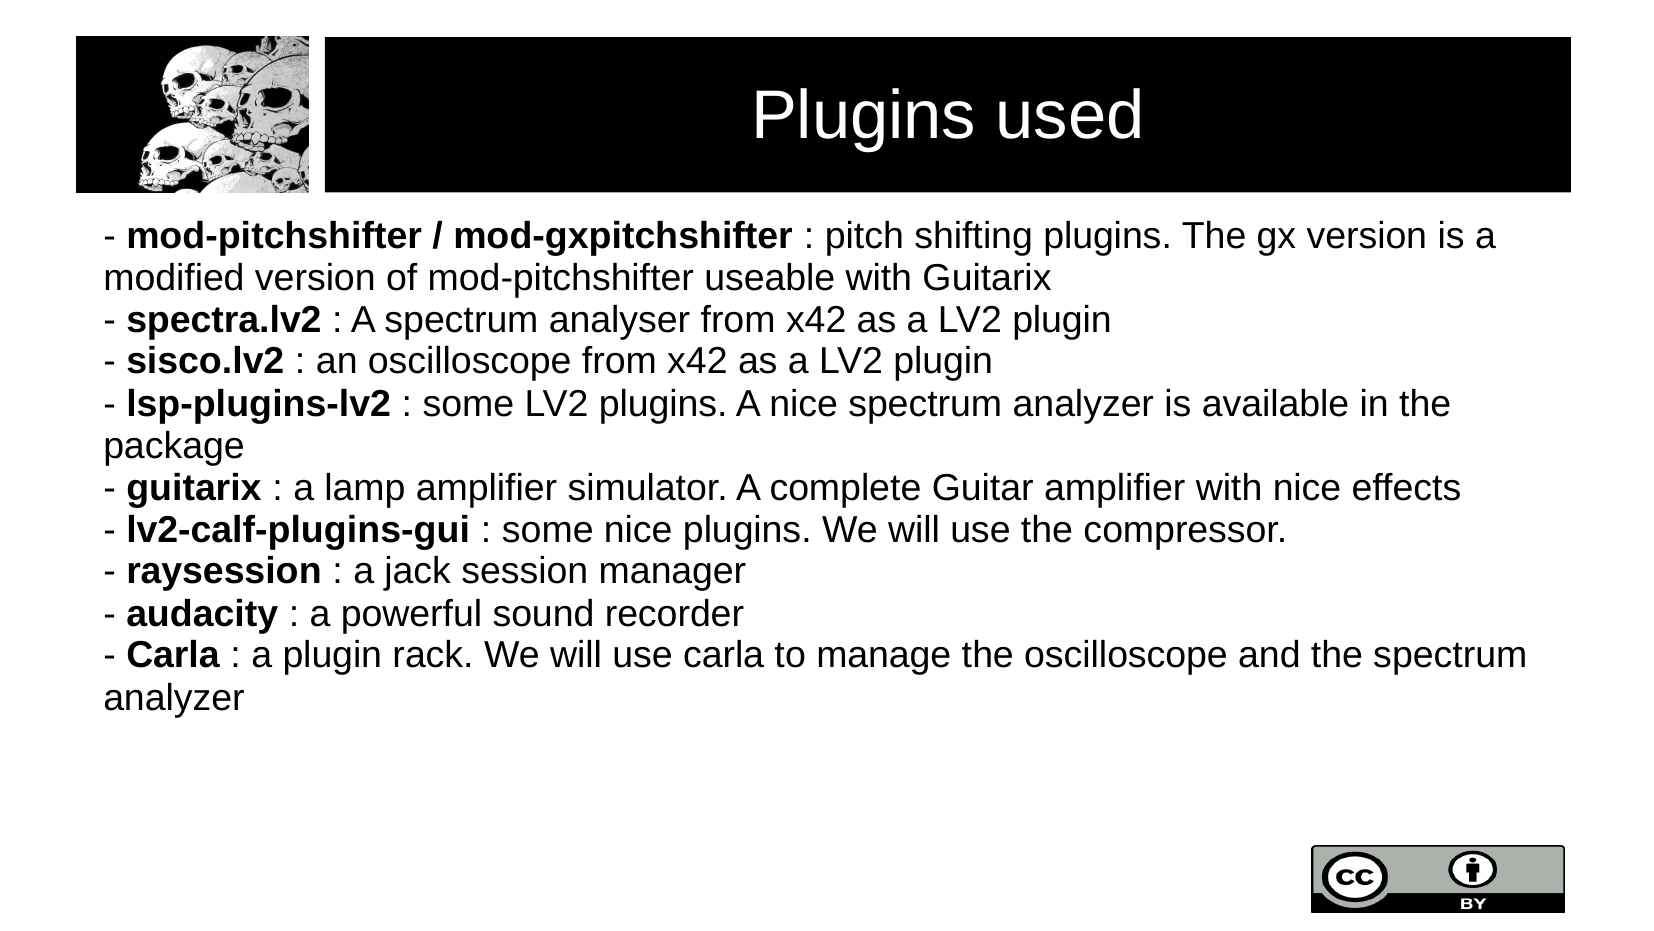

# Plugins used
- mod-pitchshifter / mod-gxpitchshifter : pitch shifting plugins. The gx version is a modified version of mod-pitchshifter useable with Guitarix
- spectra.lv2 : A spectrum analyser from x42 as a LV2 plugin
- sisco.lv2 : an oscilloscope from x42 as a LV2 plugin
- lsp-plugins-lv2 : some LV2 plugins. A nice spectrum analyzer is available in the package
- guitarix : a lamp amplifier simulator. A complete Guitar amplifier with nice effects
- lv2-calf-plugins-gui : some nice plugins. We will use the compressor.
- raysession : a jack session manager
- audacity : a powerful sound recorder
- Carla : a plugin rack. We will use carla to manage the oscilloscope and the spectrum analyzer